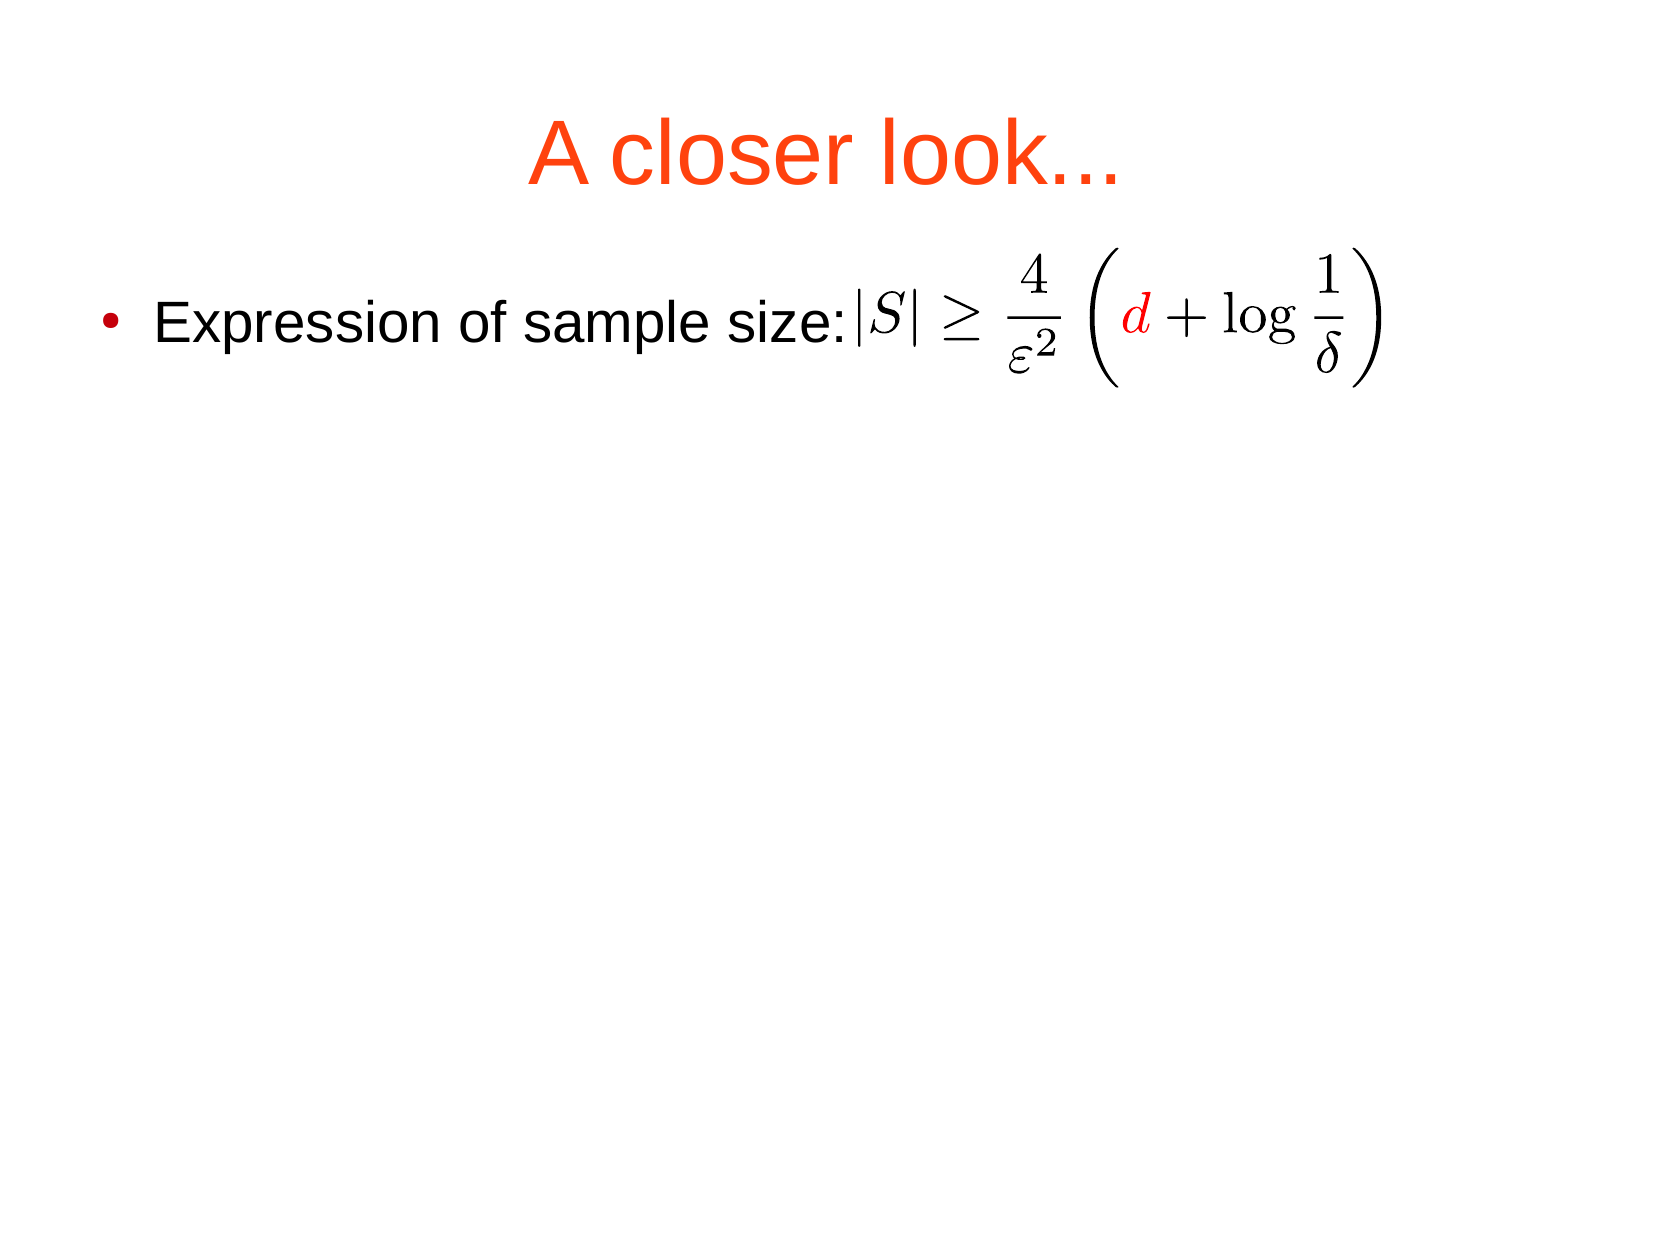

# A closer look...
Expression of sample size: